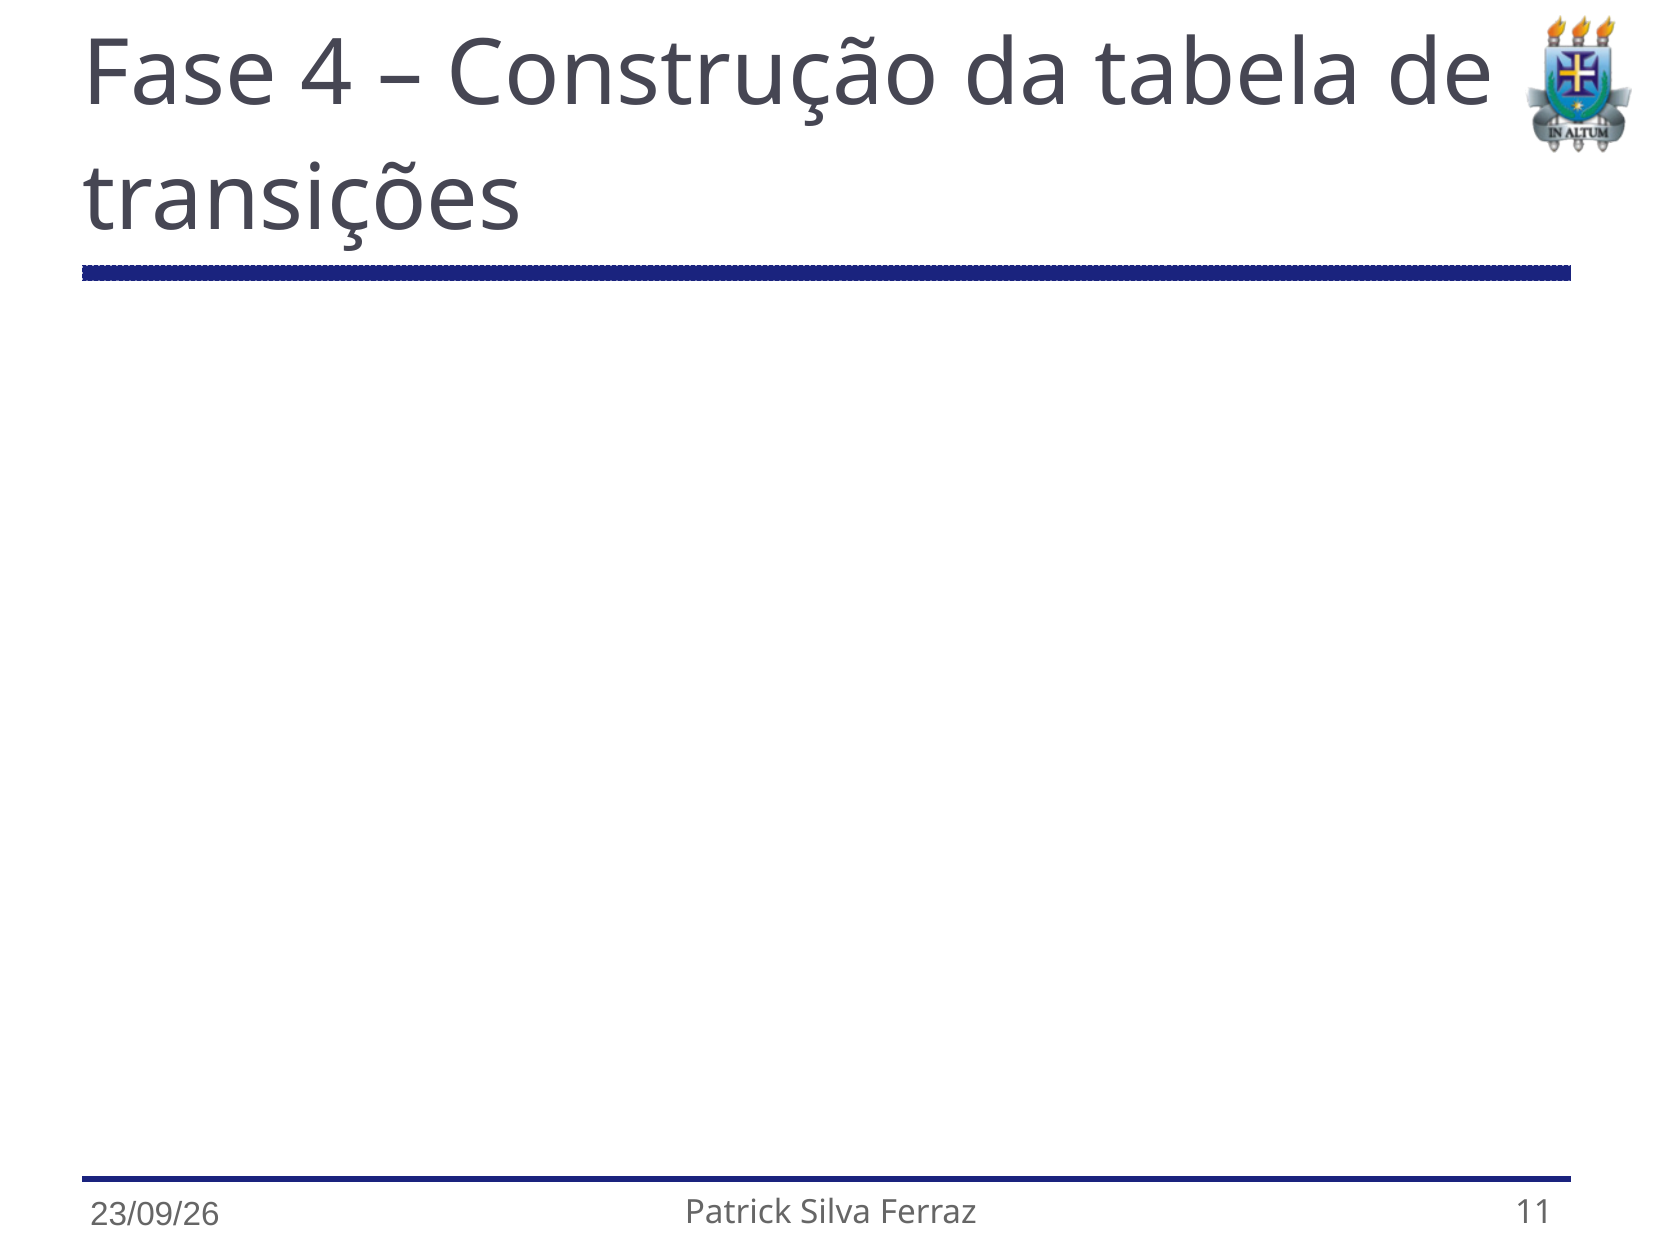

# Fase 4 – Construção da tabela de transições